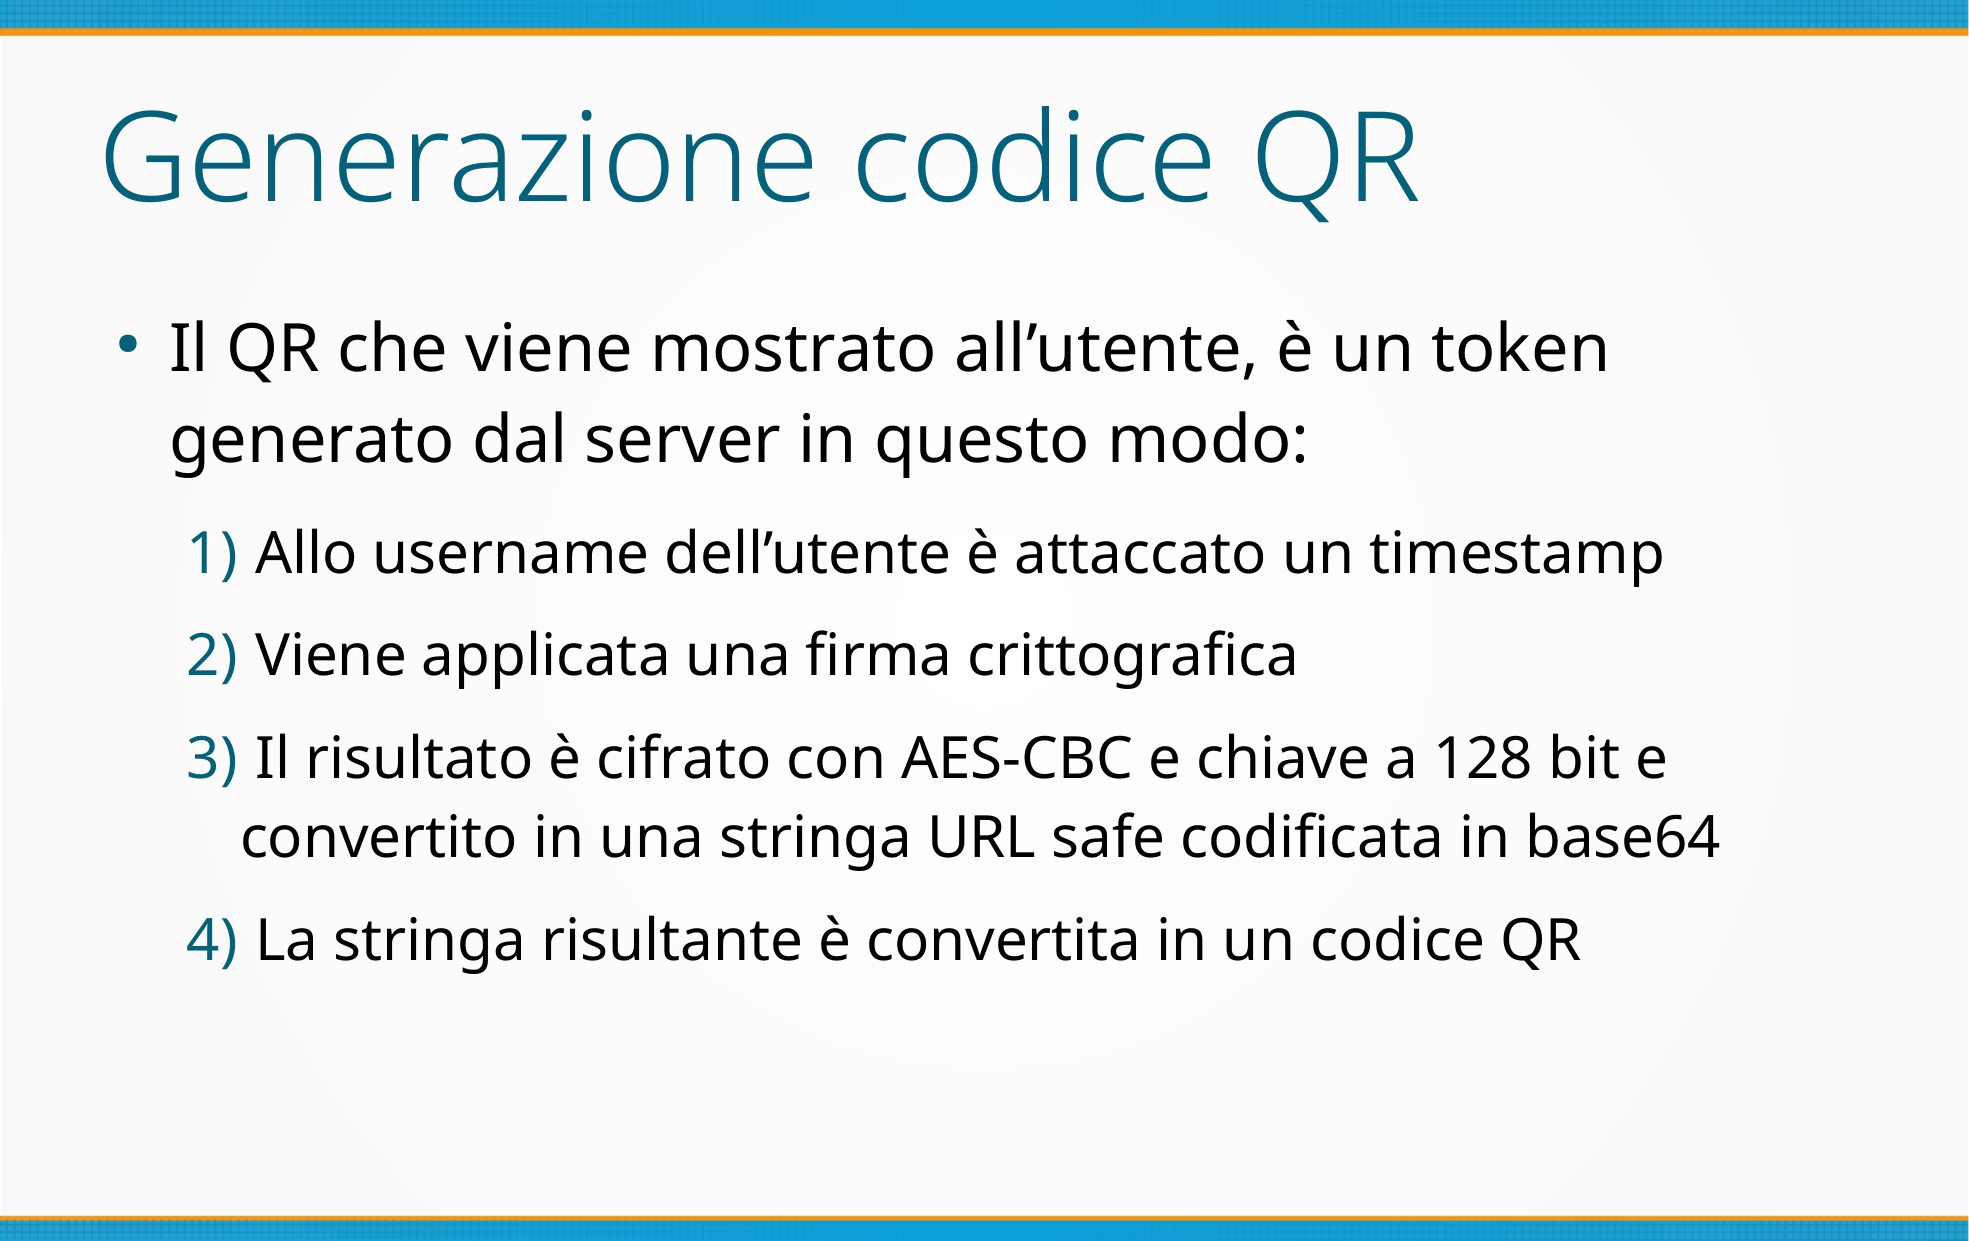

# Generazione codice QR
Il QR che viene mostrato all’utente, è un token generato dal server in questo modo:
 Allo username dell’utente è attaccato un timestamp
 Viene applicata una firma crittografica
 Il risultato è cifrato con AES-CBC e chiave a 128 bit e convertito in una stringa URL safe codificata in base64
 La stringa risultante è convertita in un codice QR